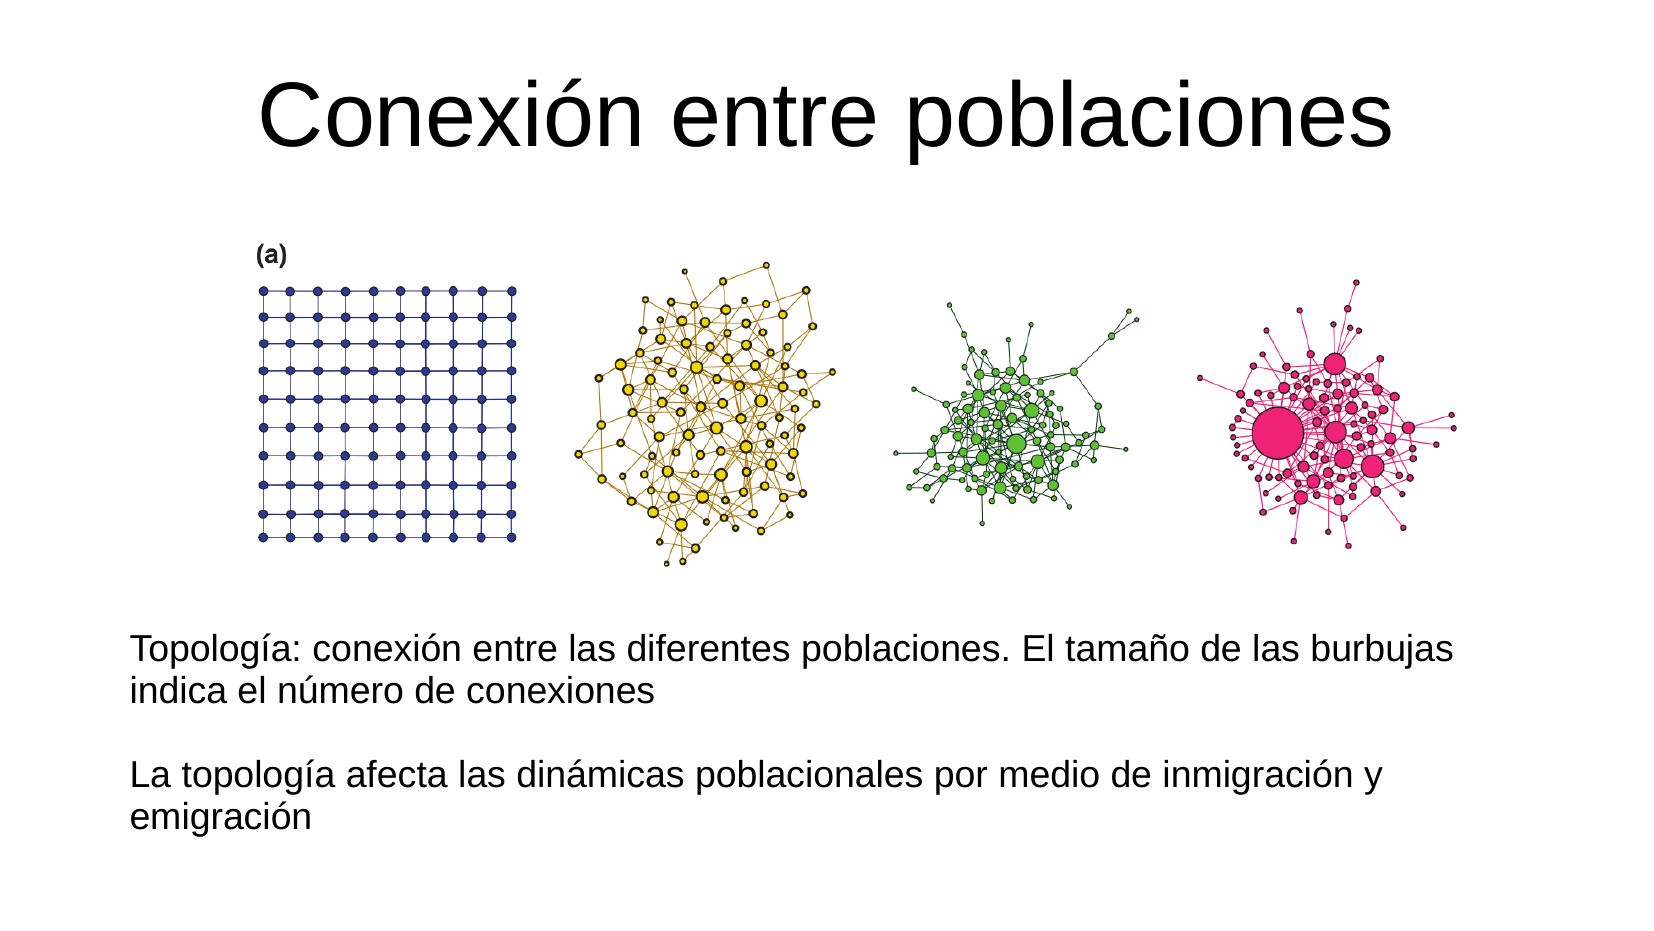

# Conexión entre poblaciones
Topología: conexión entre las diferentes poblaciones. El tamaño de las burbujas indica el número de conexiones
La topología afecta las dinámicas poblacionales por medio de inmigración y emigración